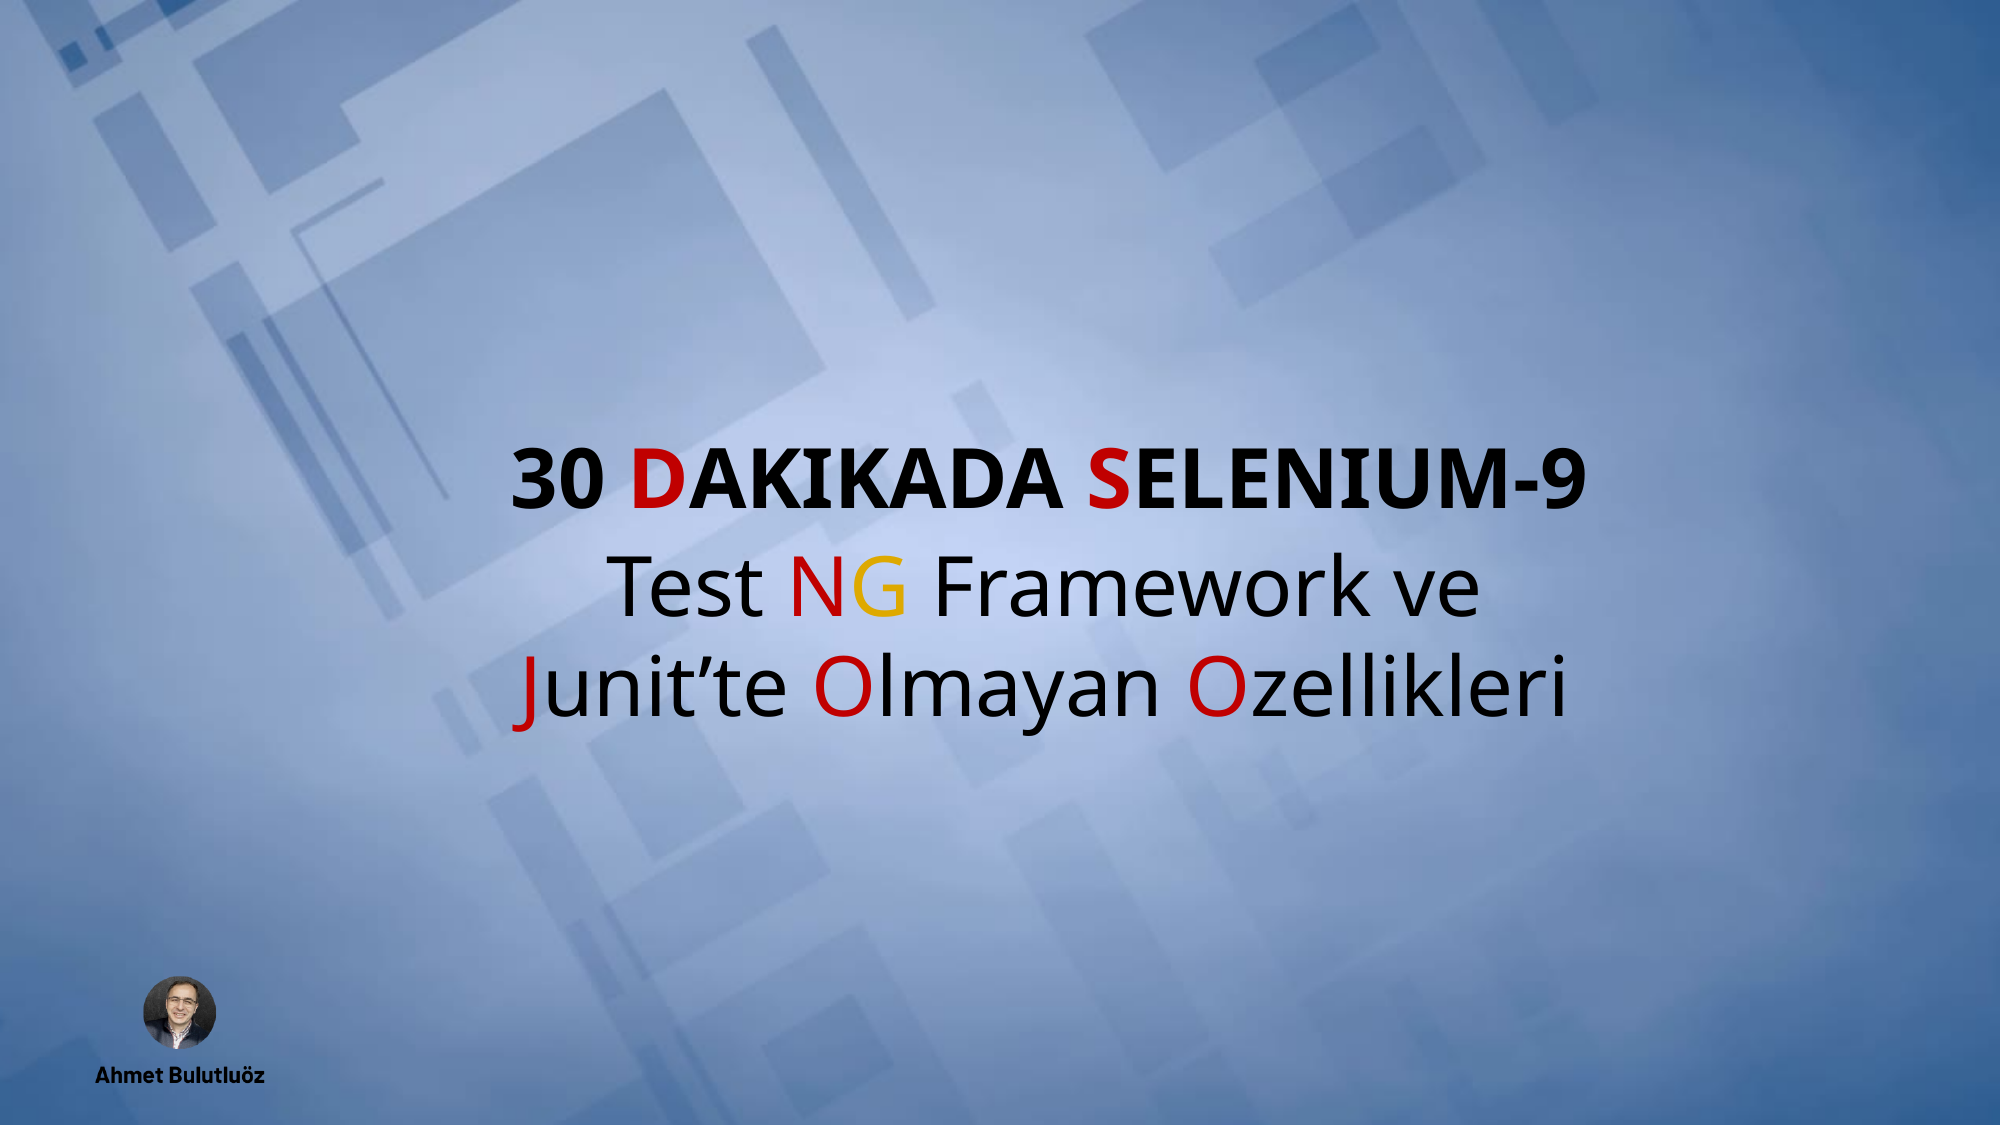

# 30 Dakikada Selenium-9
Test NG Framework ve Junit’te Olmayan Ozellikleri